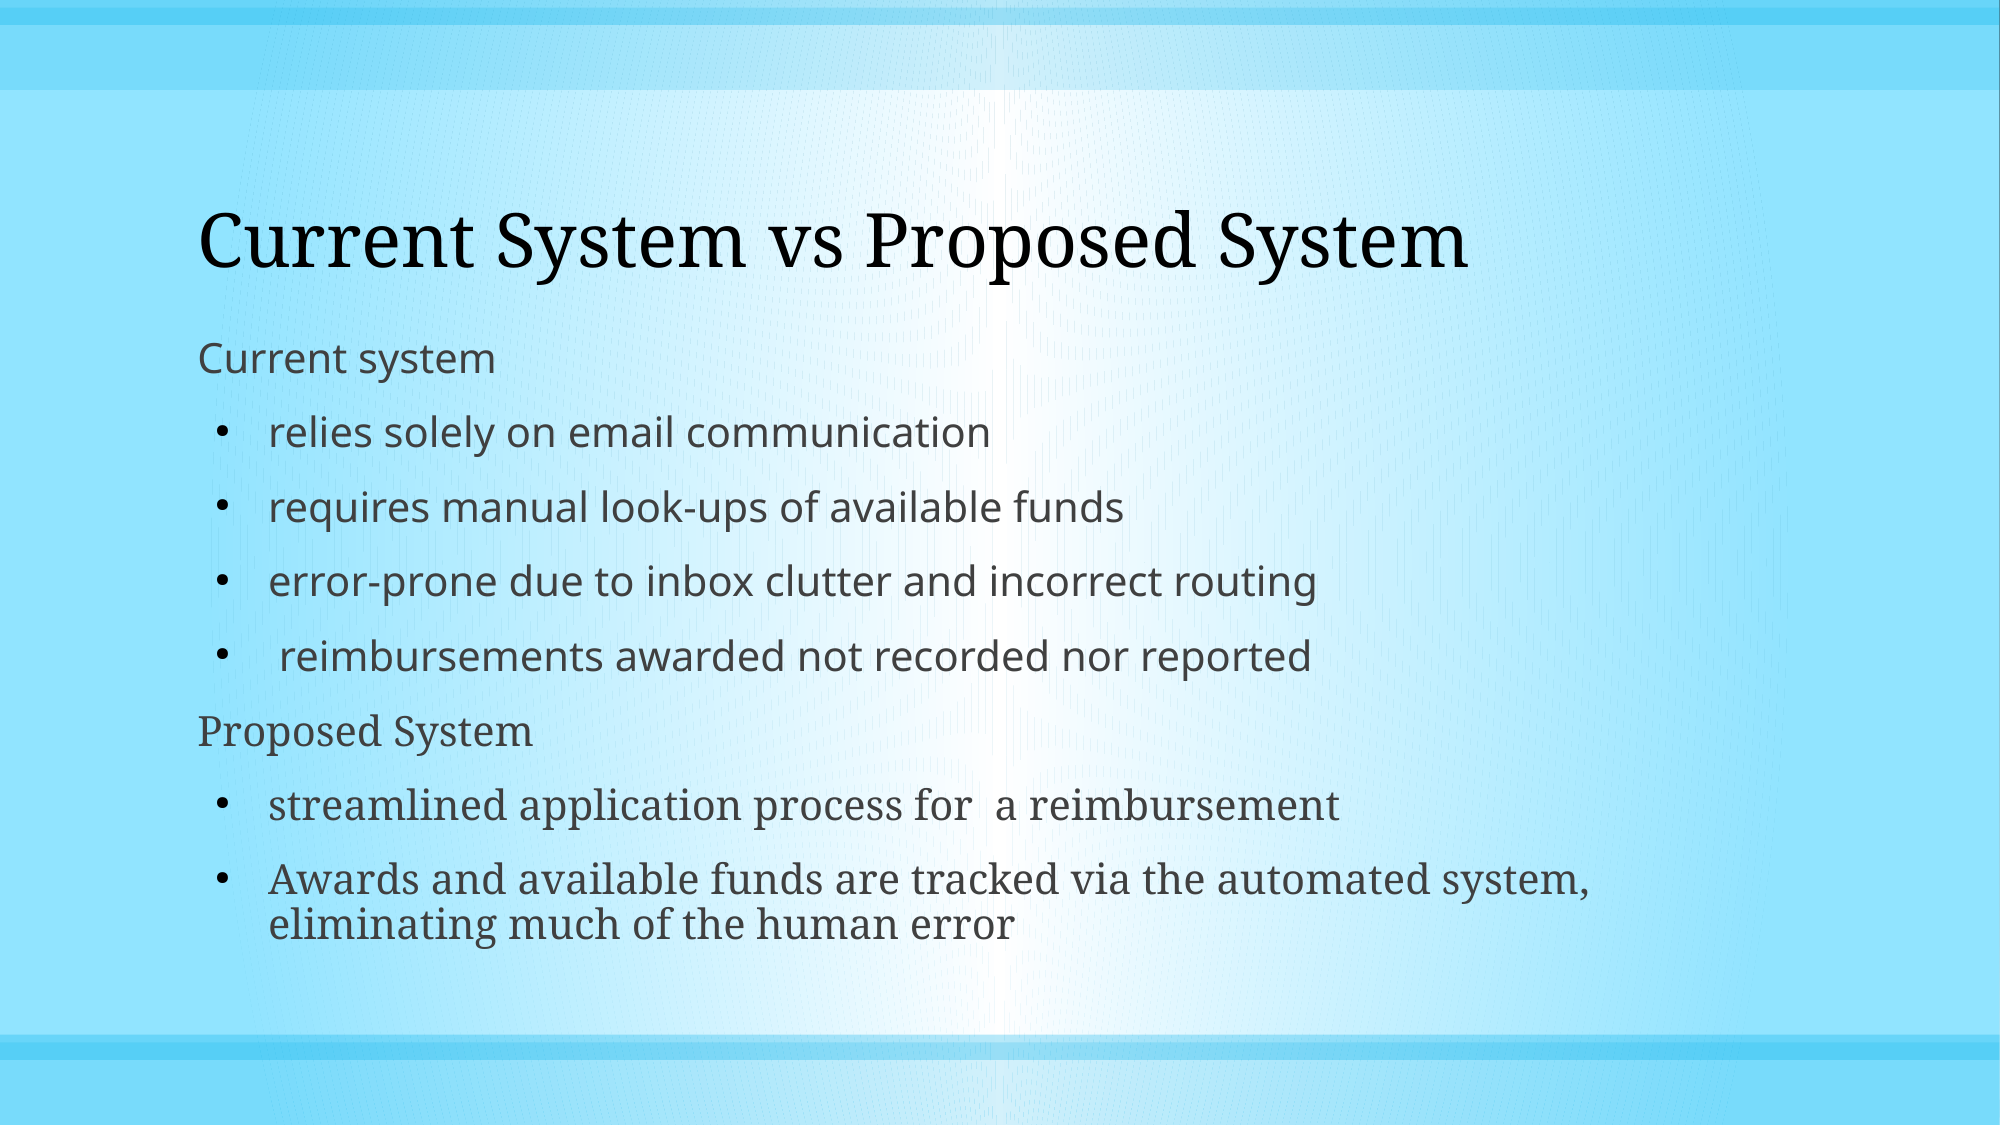

# Current System vs Proposed System
Current system
relies solely on email communication
requires manual look-ups of available funds
error-prone due to inbox clutter and incorrect routing
 reimbursements awarded not recorded nor reported
Proposed System
streamlined application process for a reimbursement
Awards and available funds are tracked via the automated system, eliminating much of the human error